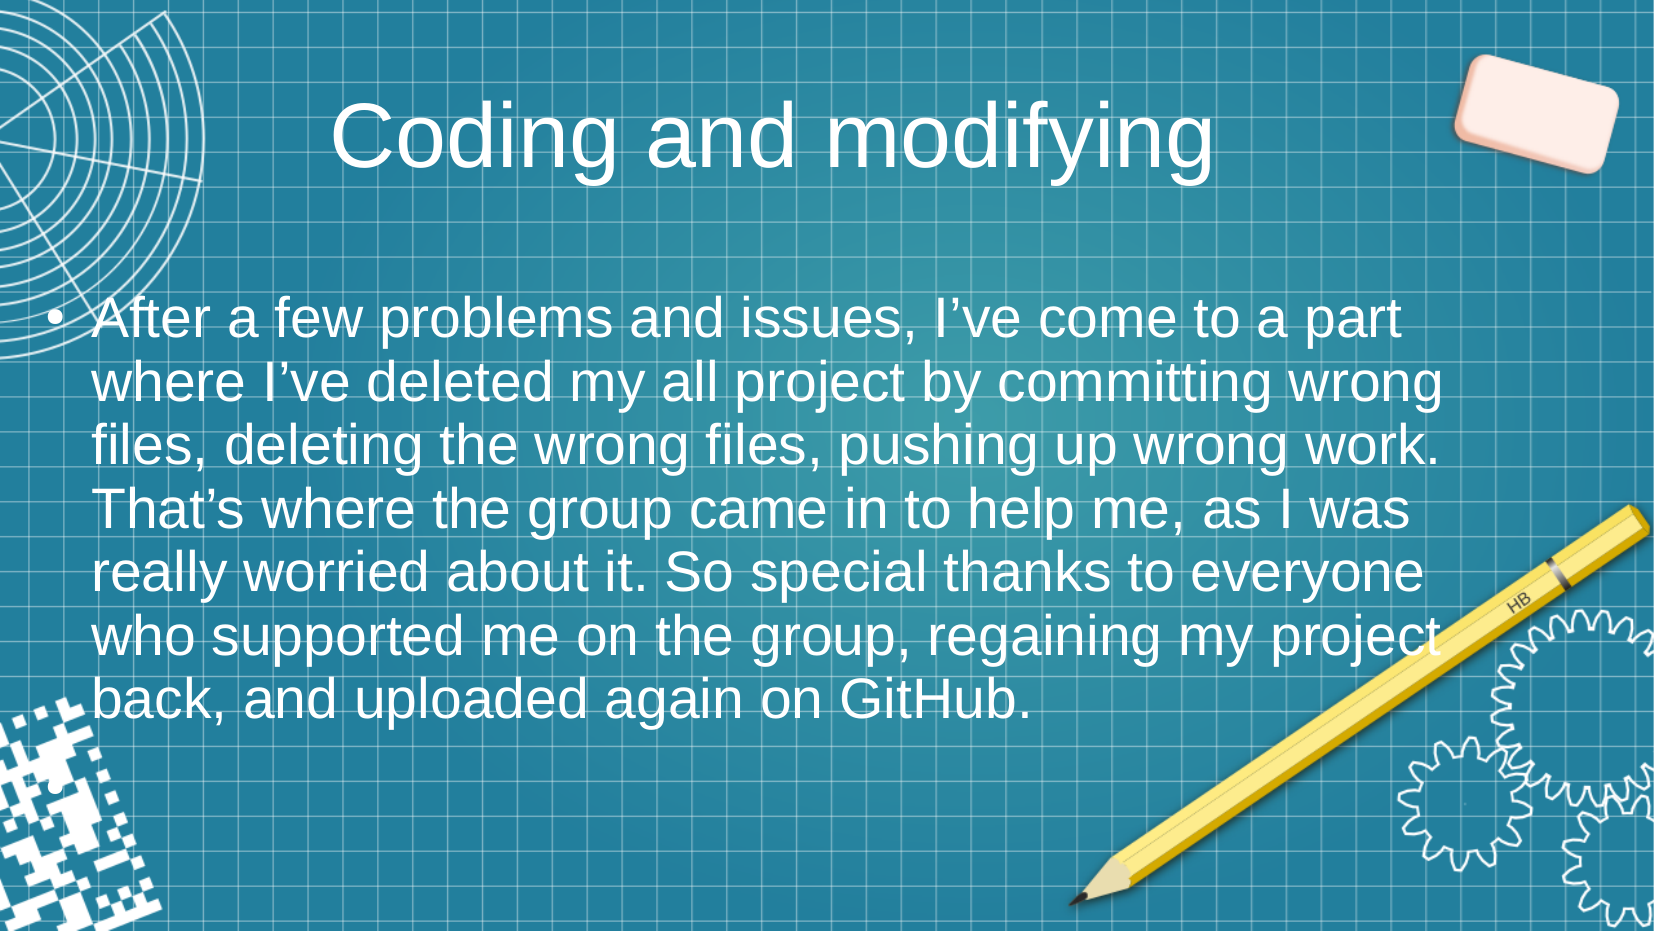

# Coding and modifying
After a few problems and issues, I’ve come to a part where I’ve deleted my all project by committing wrong files, deleting the wrong files, pushing up wrong work. That’s where the group came in to help me, as I was really worried about it. So special thanks to everyone who supported me on the group, regaining my project back, and uploaded again on GitHub.